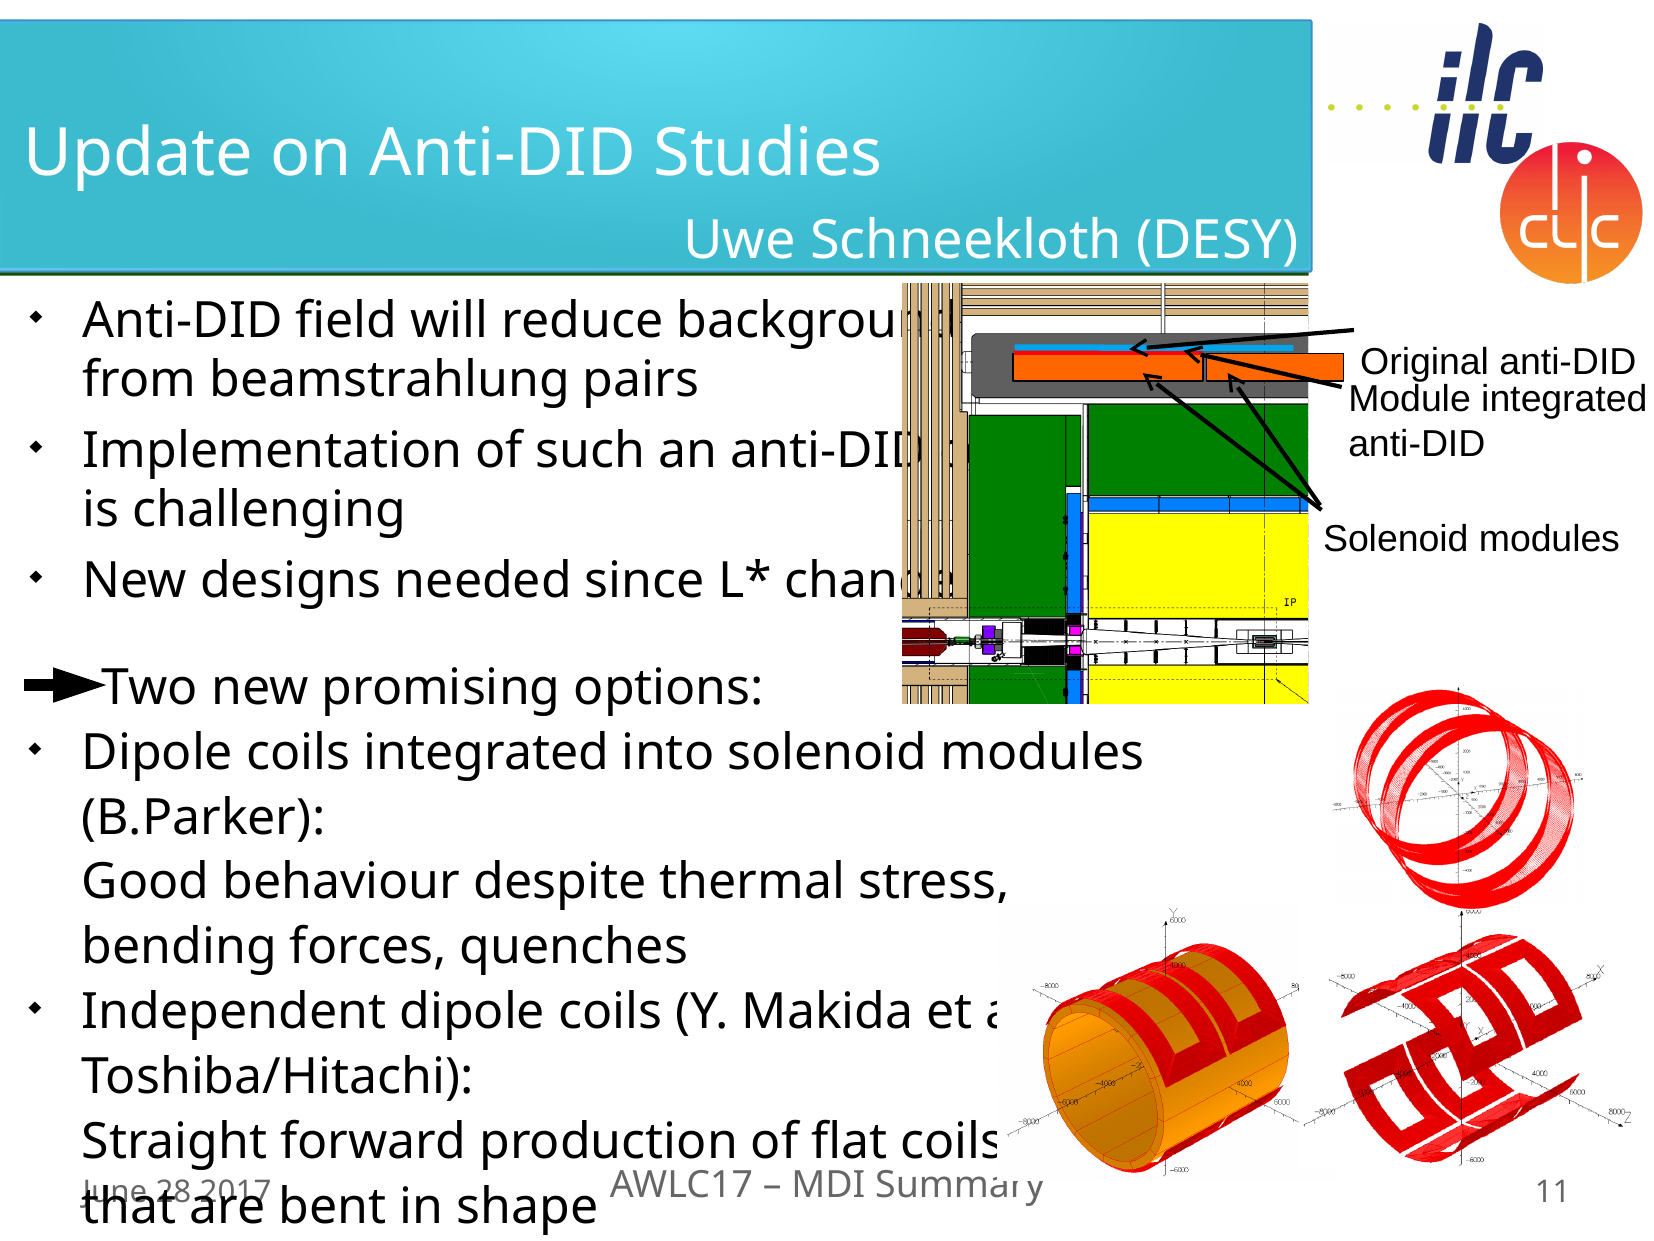

# Update on Anti-DID Studies
Uwe Schneekloth (DESY)
Anti-DID field will reduce background
from beamstrahlung pairs
Implementation of such an anti-DID coil
is challenging
New designs needed since L* change
Original anti-DID
Module integrated
anti-DID
Solenoid modules
 Two new promising options:
Dipole coils integrated into solenoid modules (B.Parker):
Good behaviour despite thermal stress,
bending forces, quenches
Independent dipole coils (Y. Makida et al. and
Toshiba/Hitachi):
Straight forward production of flat coils
that are bent in shape
11